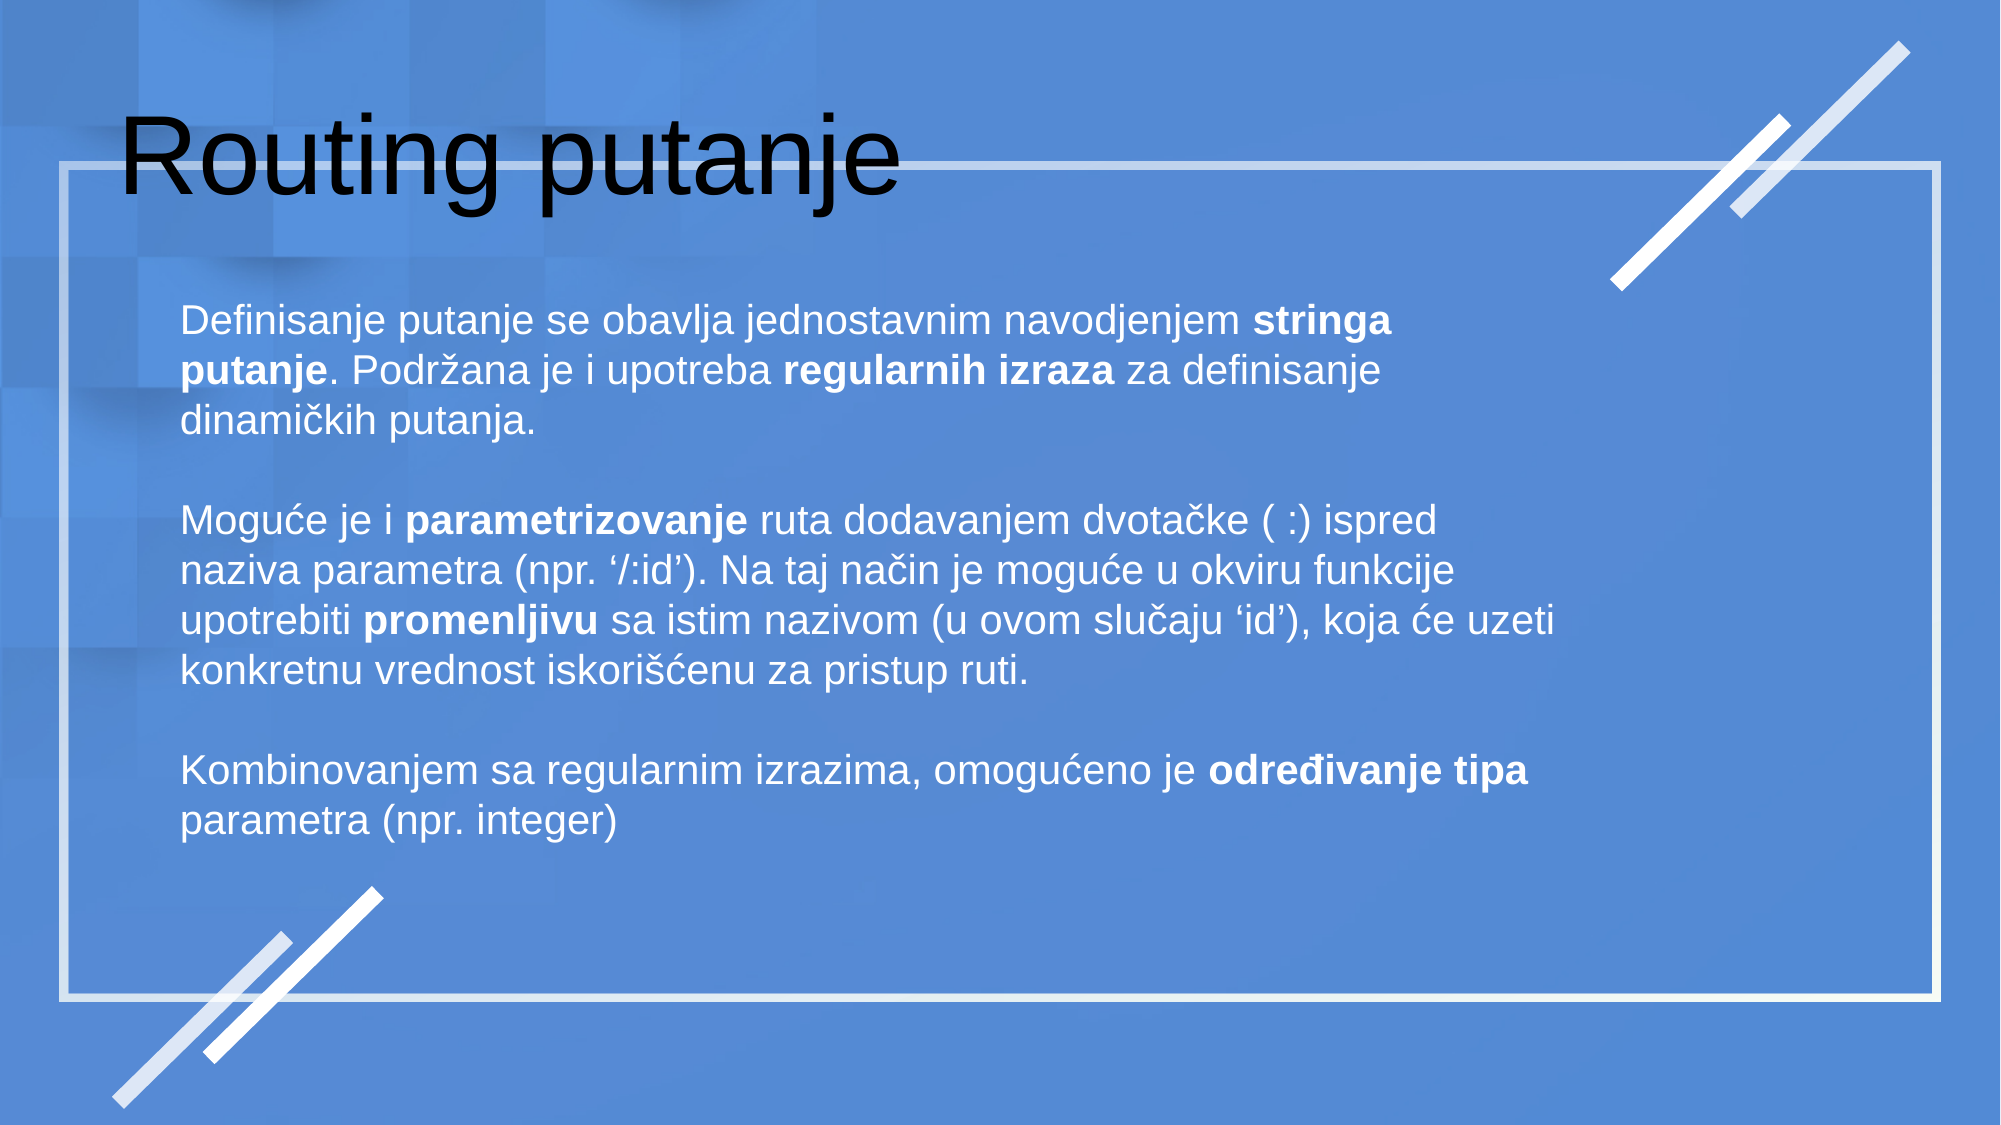

Routing putanje
Definisanje putanje se obavlja jednostavnim navodjenjem stringa putanje. Podržana je i upotreba regularnih izraza za definisanje dinamičkih putanja.
Moguće je i parametrizovanje ruta dodavanjem dvotačke ( :) ispred naziva parametra (npr. ‘/:id’). Na taj način je moguće u okviru funkcije upotrebiti promenljivu sa istim nazivom (u ovom slučaju ‘id’), koja će uzeti konkretnu vrednost iskorišćenu za pristup ruti.
Kombinovanjem sa regularnim izrazima, omogućeno je određivanje tipa parametra (npr. integer)